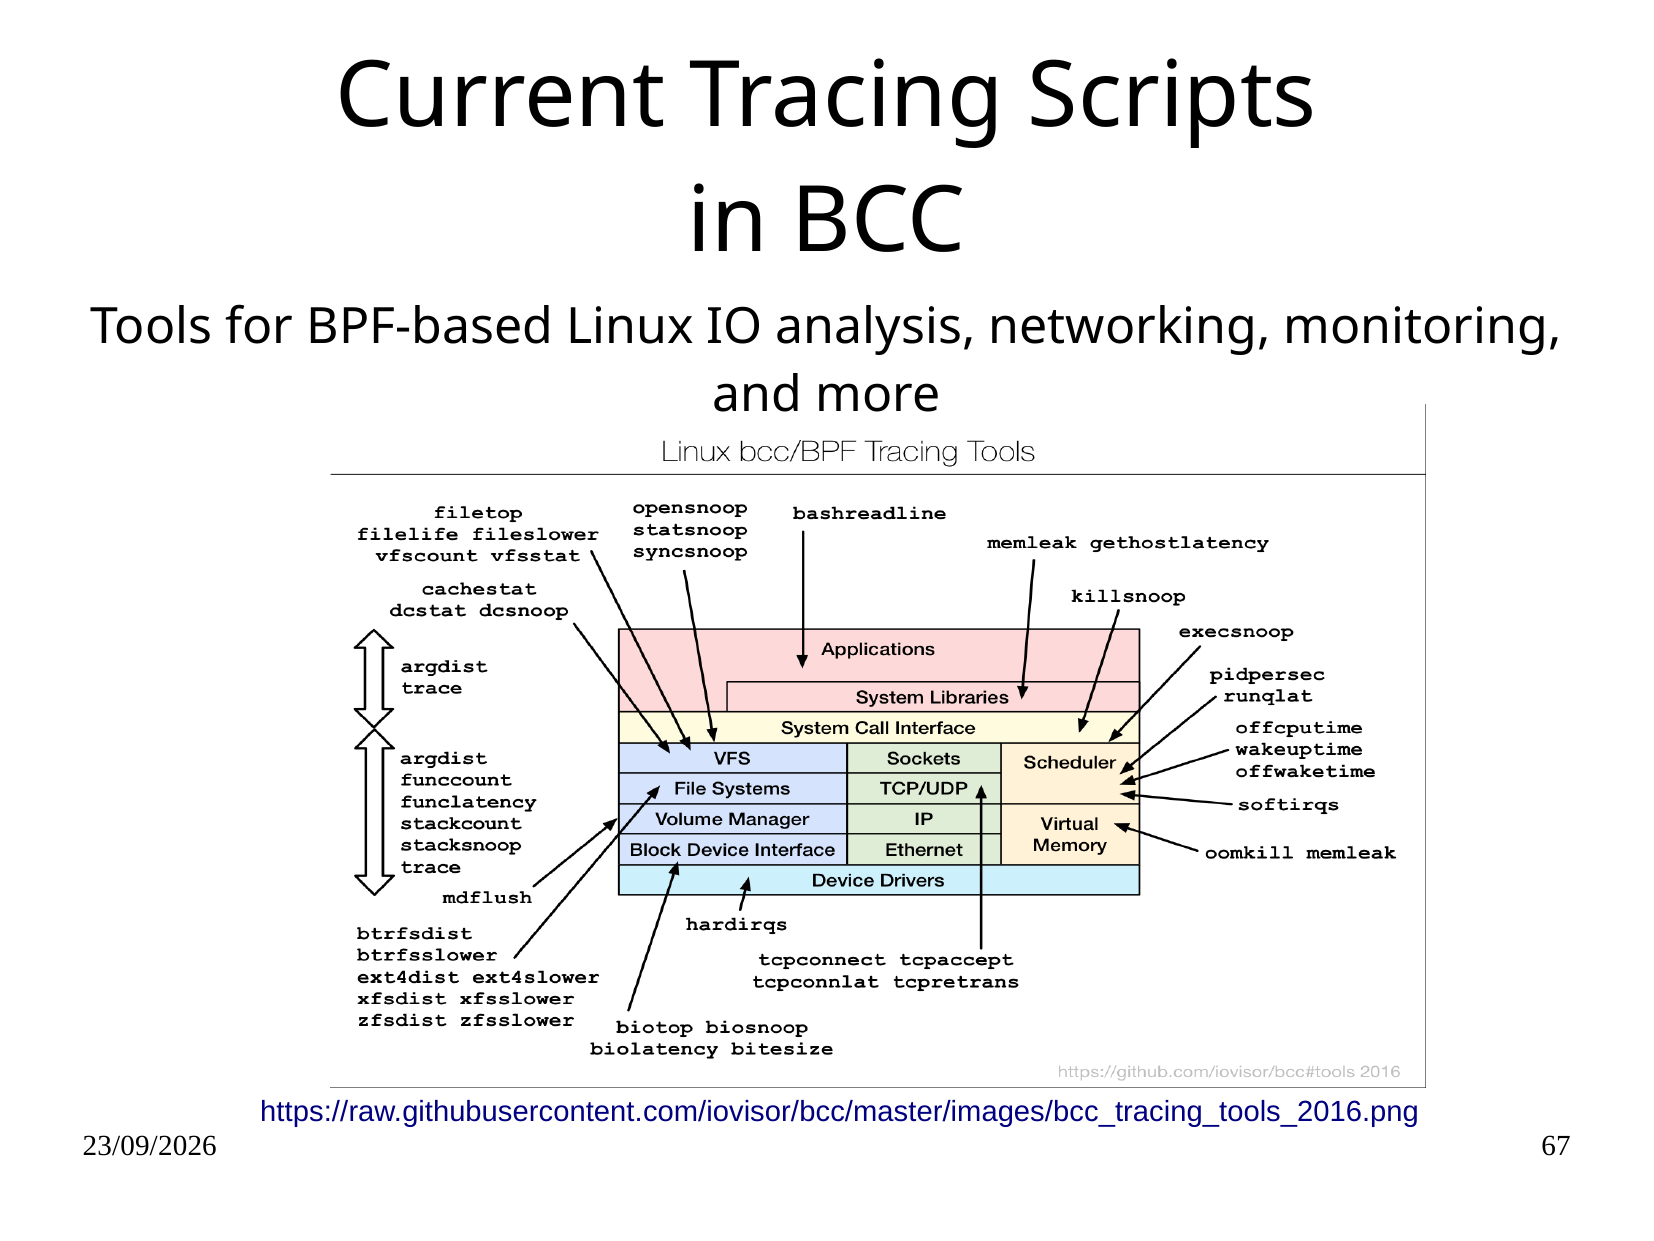

# Current Tracing Scripts in BCC
Tools for BPF-based Linux IO analysis, networking, monitoring, and more
https://raw.githubusercontent.com/iovisor/bcc/master/images/bcc_tracing_tools_2016.png
67